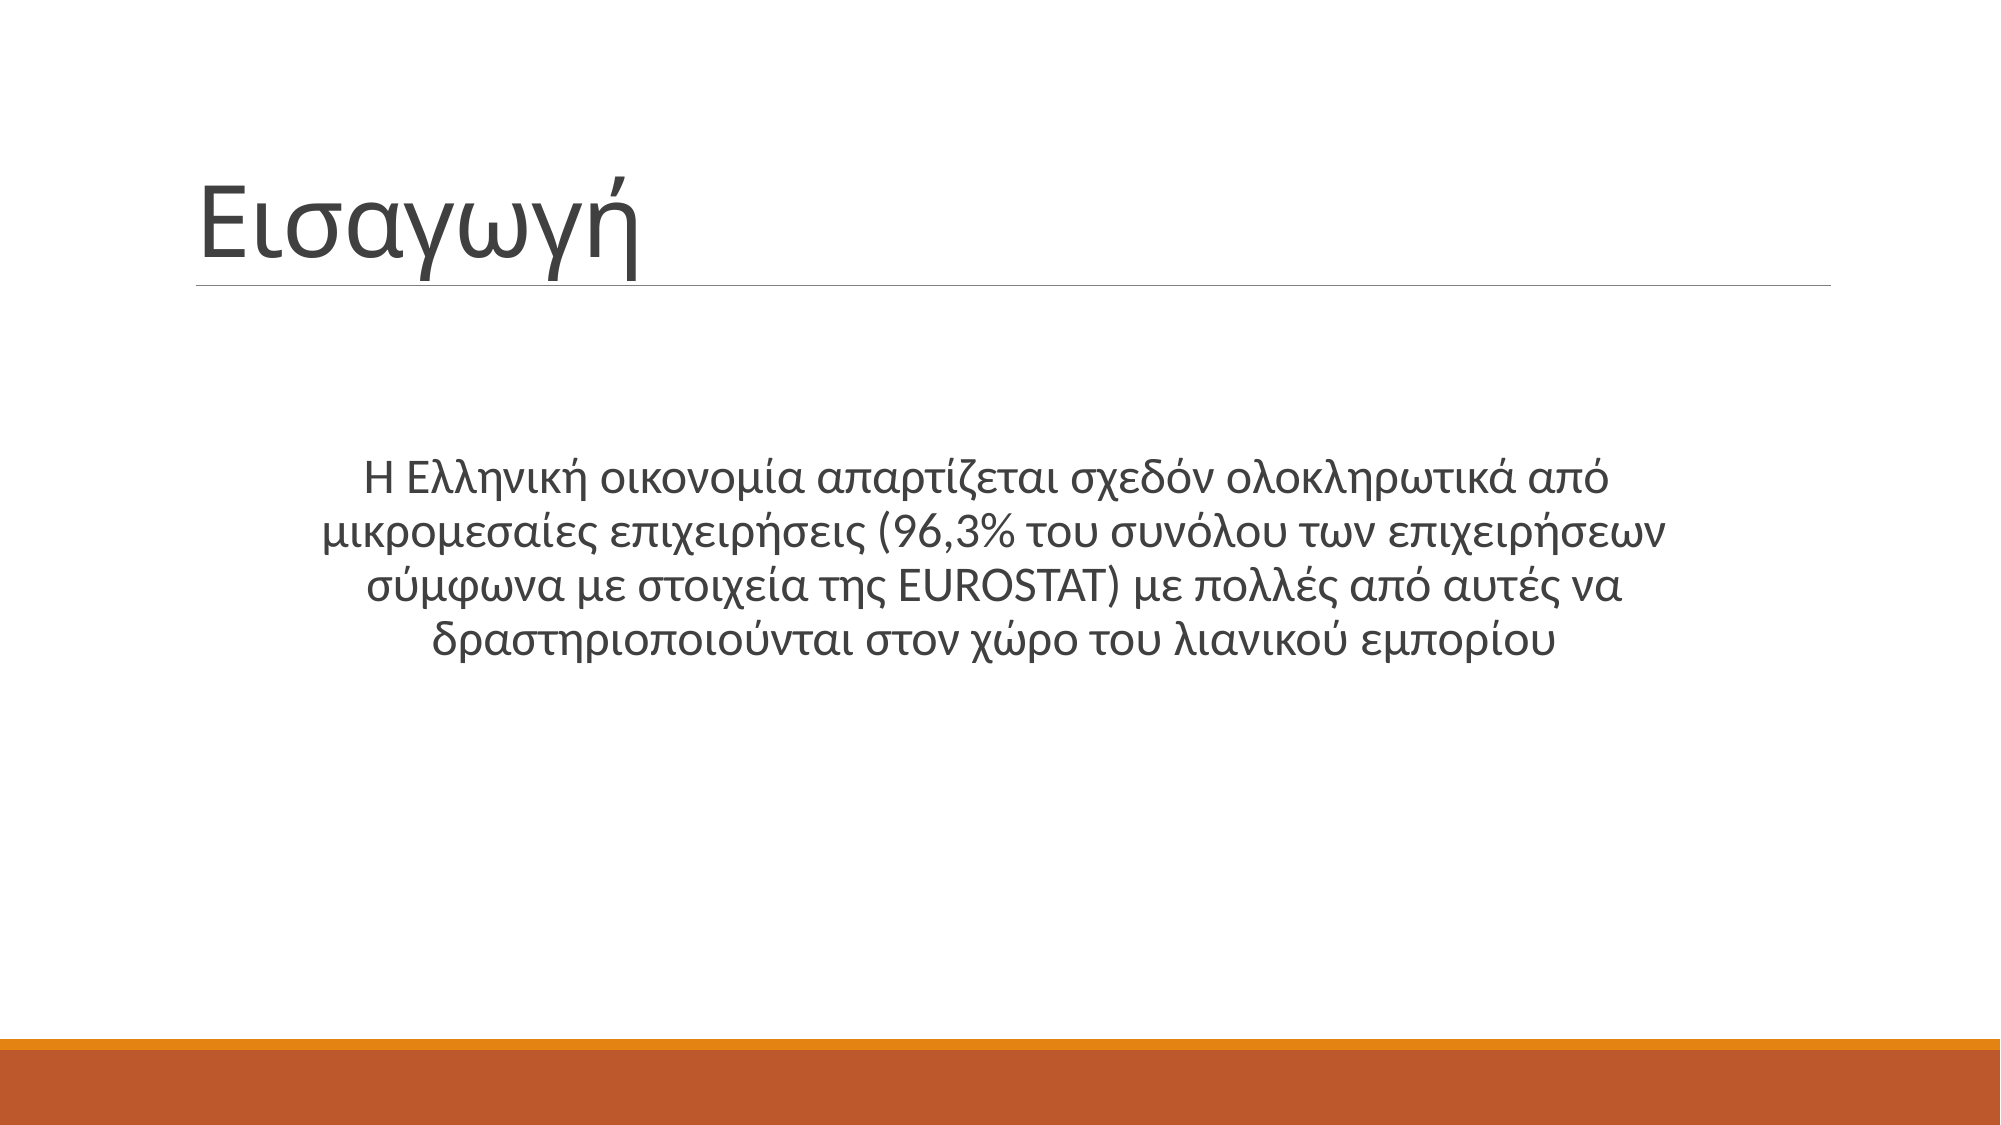

# Εισαγωγή
Η Ελληνική οικονομία απαρτίζεται σχεδόν ολοκληρωτικά από μικρομεσαίες επιχειρήσεις (96,3% του συνόλου των επιχειρήσεων σύμφωνα με στοιχεία της EUROSTAT) με πολλές από αυτές να δραστηριοποιούνται στον χώρο του λιανικού εμπορίου